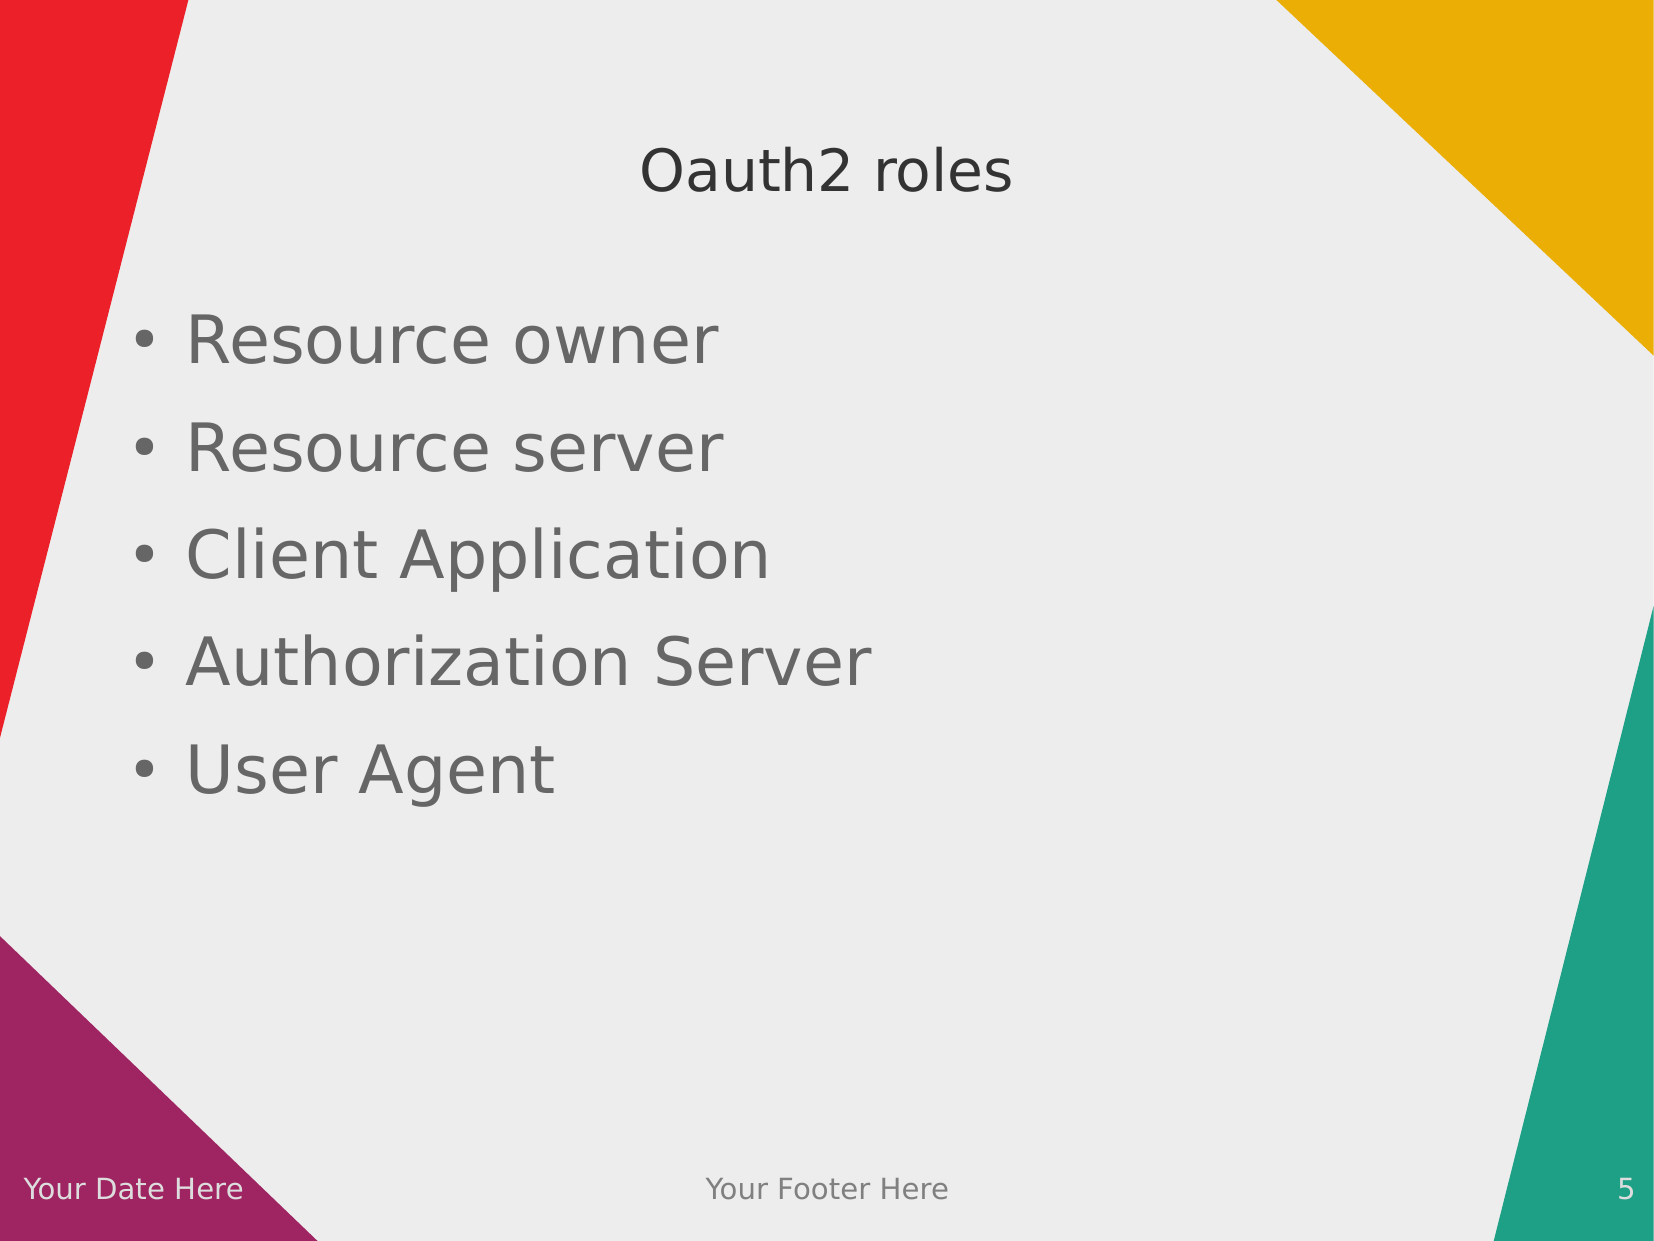

# Oauth2 roles
Resource owner
Resource server
Client Application
Authorization Server
User Agent
Your Date Here
Your Footer Here
5